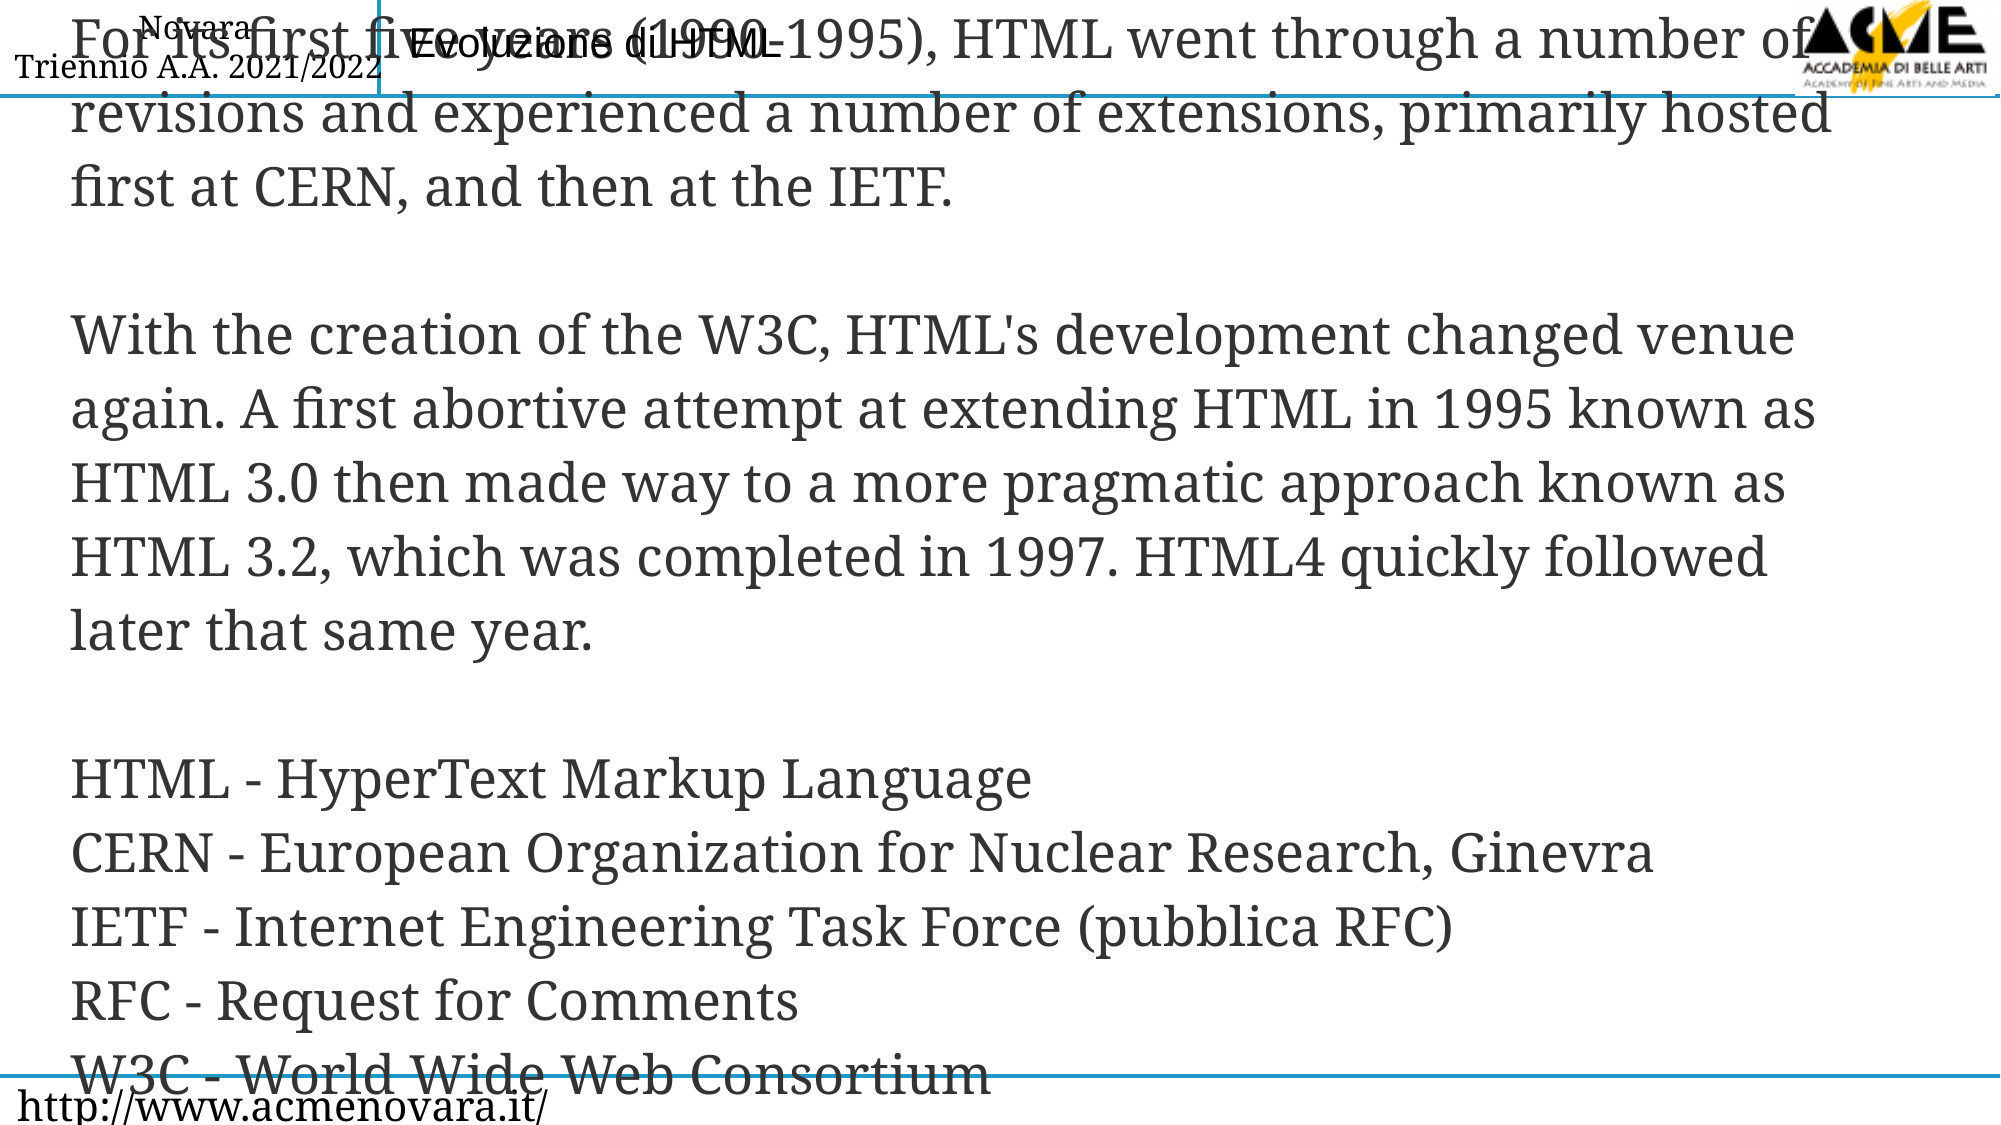

For its first five years (1990-1995), HTML went through a number of revisions and experienced a number of extensions, primarily hosted first at CERN, and then at the IETF.
With the creation of the W3C, HTML's development changed venue again. A first abortive attempt at extending HTML in 1995 known as HTML 3.0 then made way to a more pragmatic approach known as HTML 3.2, which was completed in 1997. HTML4 quickly followed later that same year.
HTML - HyperText Markup Language
CERN - European Organization for Nuclear Research, Ginevra
IETF - Internet Engineering Task Force (pubblica RFC)
RFC - Request for Comments
W3C - World Wide Web Consortium
# Evoluzione di HTML